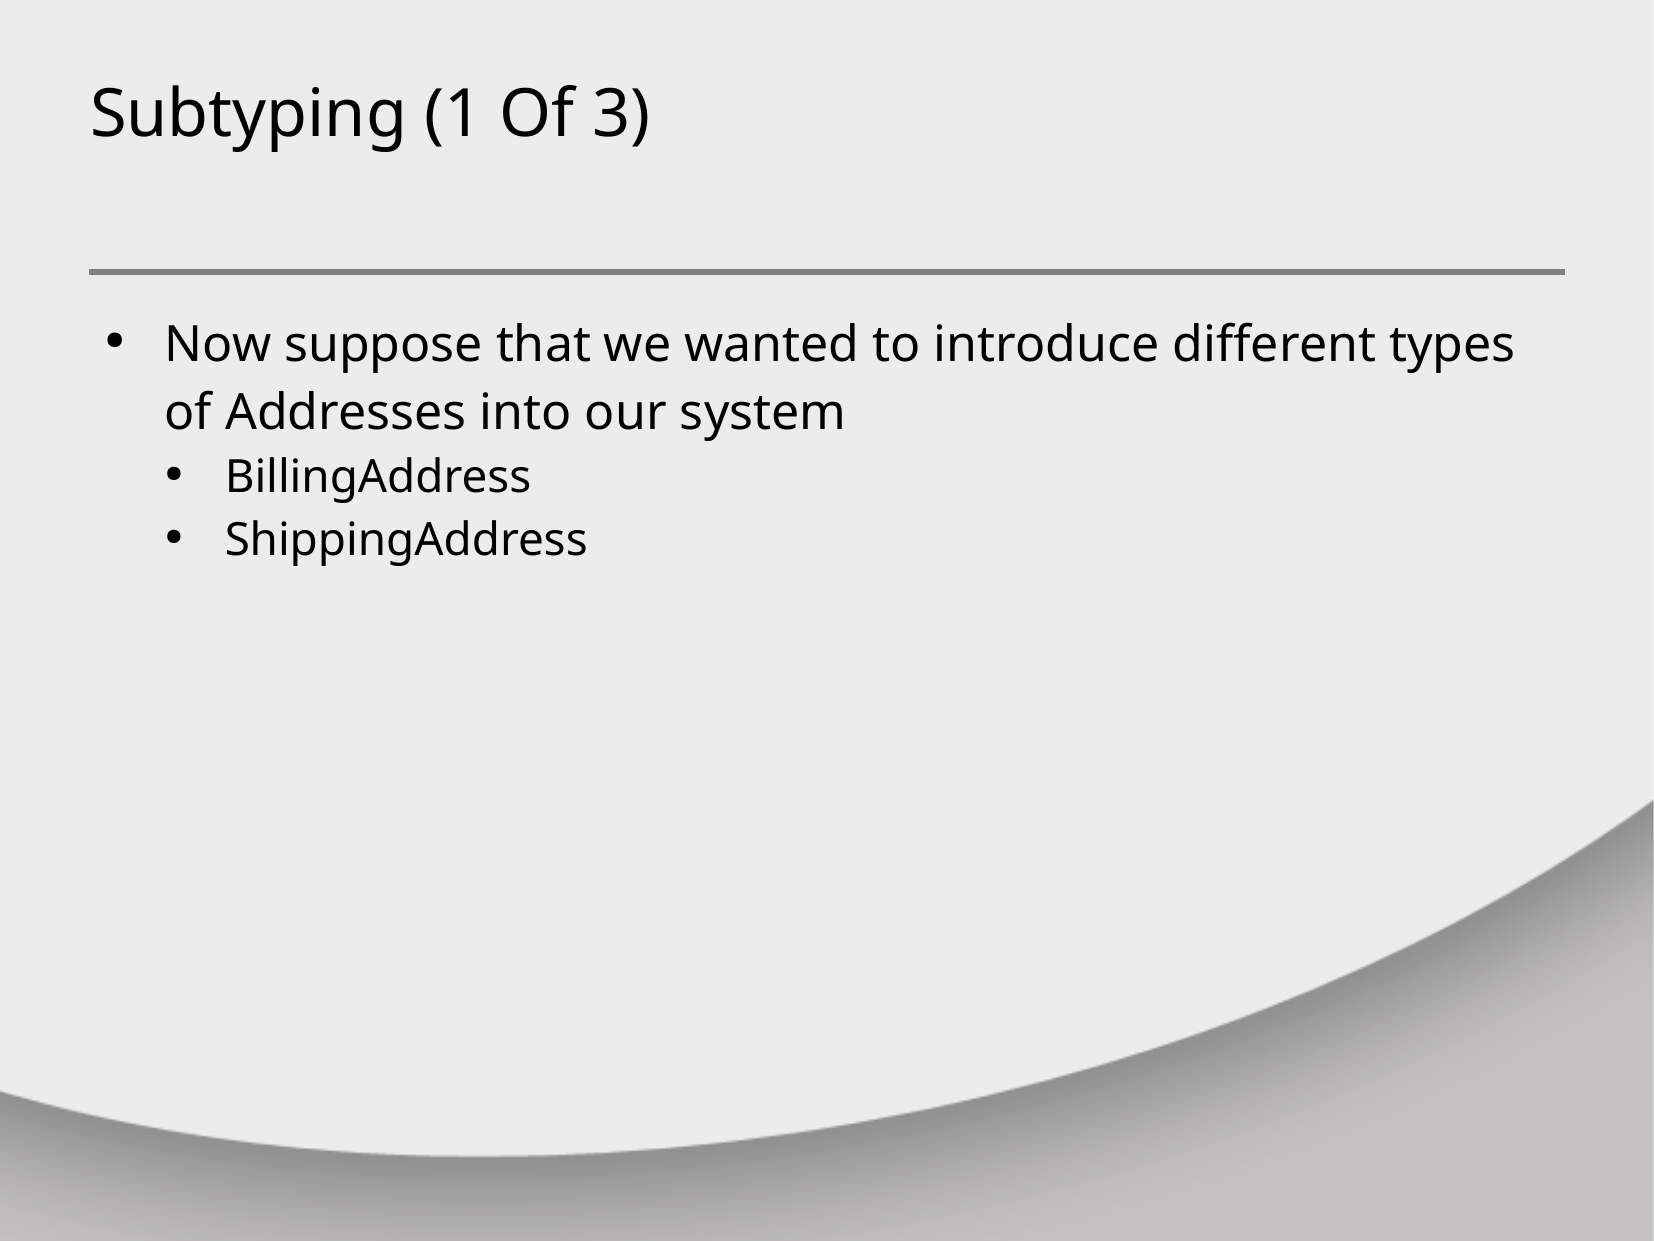

# Subtyping (1 Of 3)
Now suppose that we wanted to introduce different types of Addresses into our system
BillingAddress
ShippingAddress